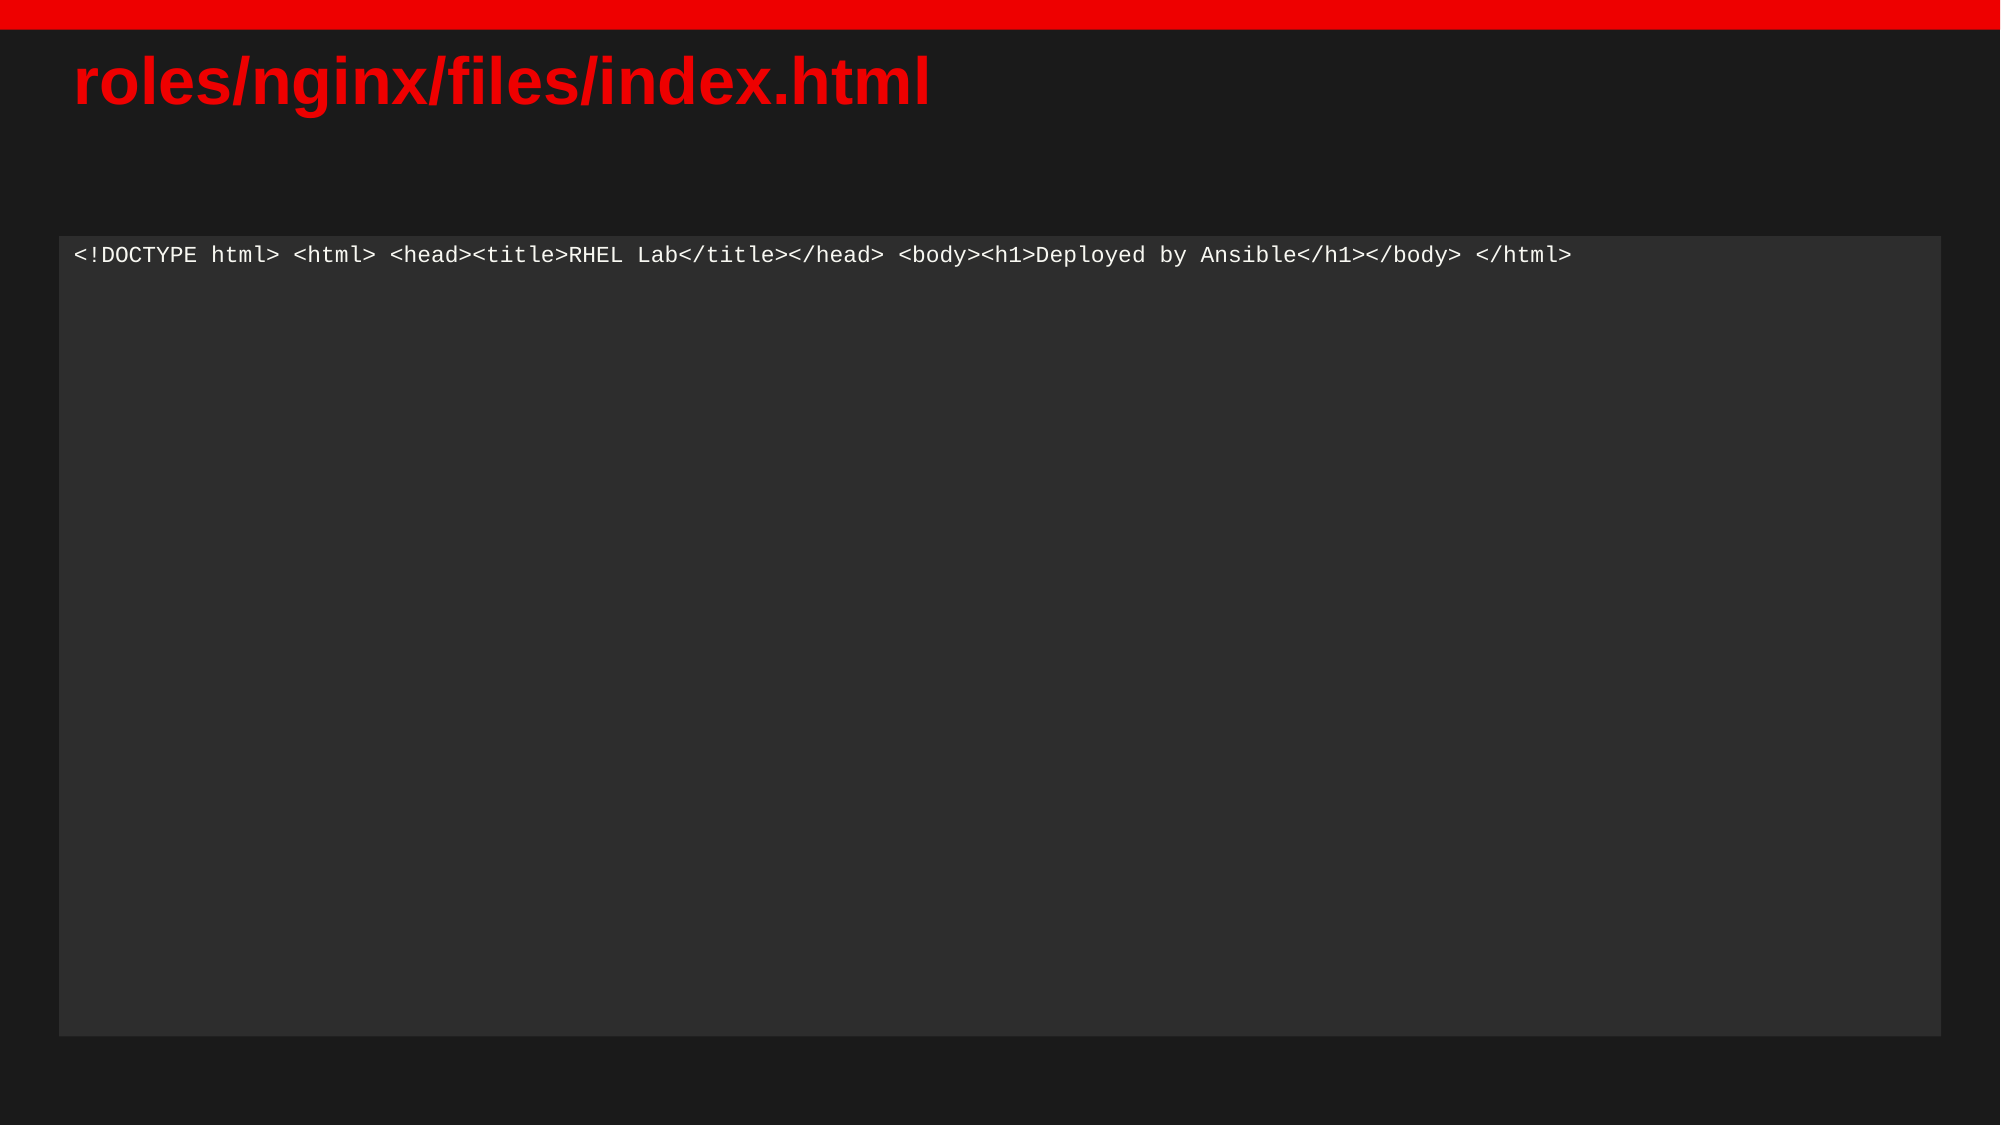

roles/nginx/files/index.html
<!DOCTYPE html> <html> <head><title>RHEL Lab</title></head> <body><h1>Deployed by Ansible</h1></body> </html>